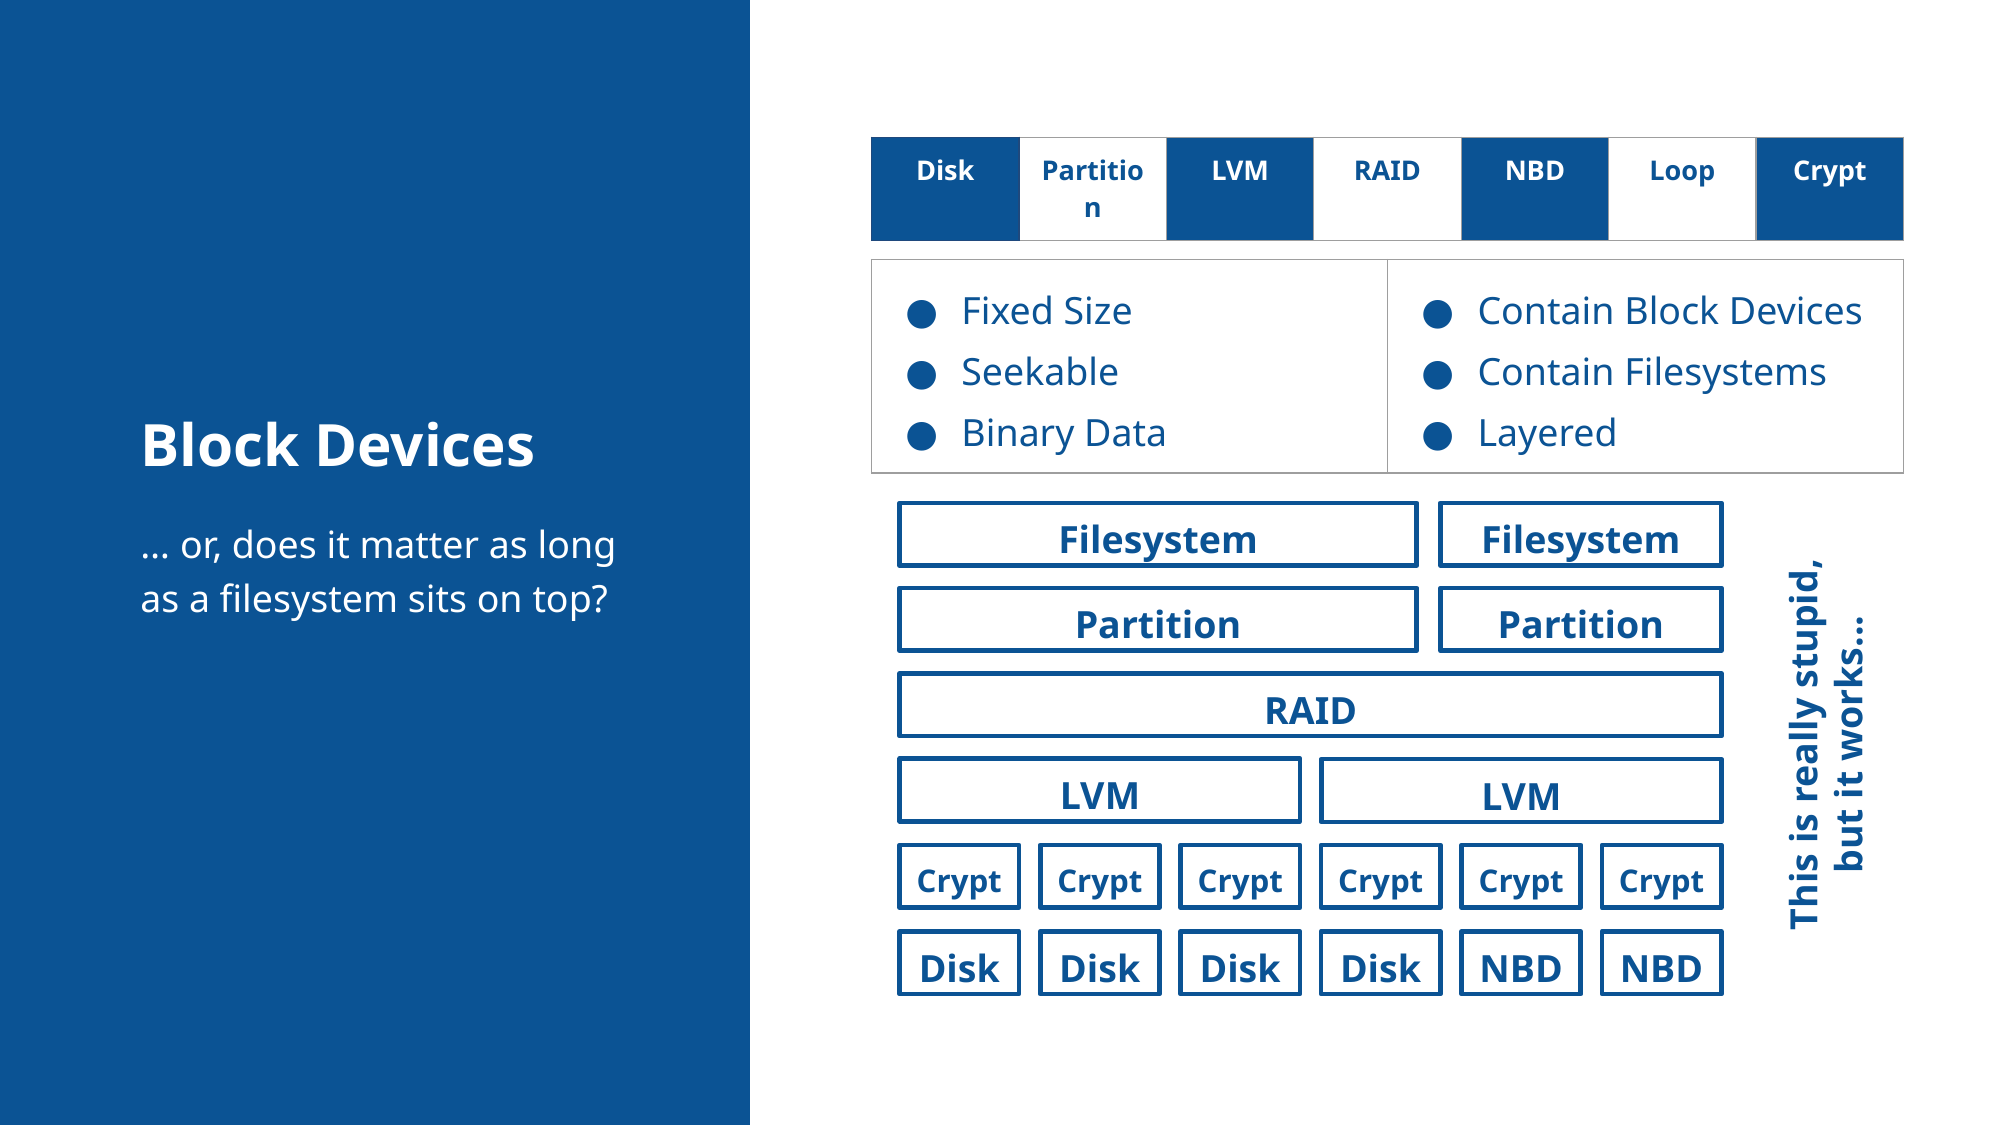

| Disk | Partition | LVM | RAID | NBD | Loop | Crypt |
| --- | --- | --- | --- | --- | --- | --- |
| Fixed Size Seekable Binary Data | Contain Block Devices Contain Filesystems Layered |
| --- | --- |
Block Devices
Filesystem
Filesystem
… or, does it matter as long as a filesystem sits on top?
Partition
Partition
RAID
This is really stupid, but it works...
LVM
LVM
Crypt
Crypt
Crypt
Crypt
Crypt
Crypt
Disk
Disk
Disk
Disk
NBD
NBD